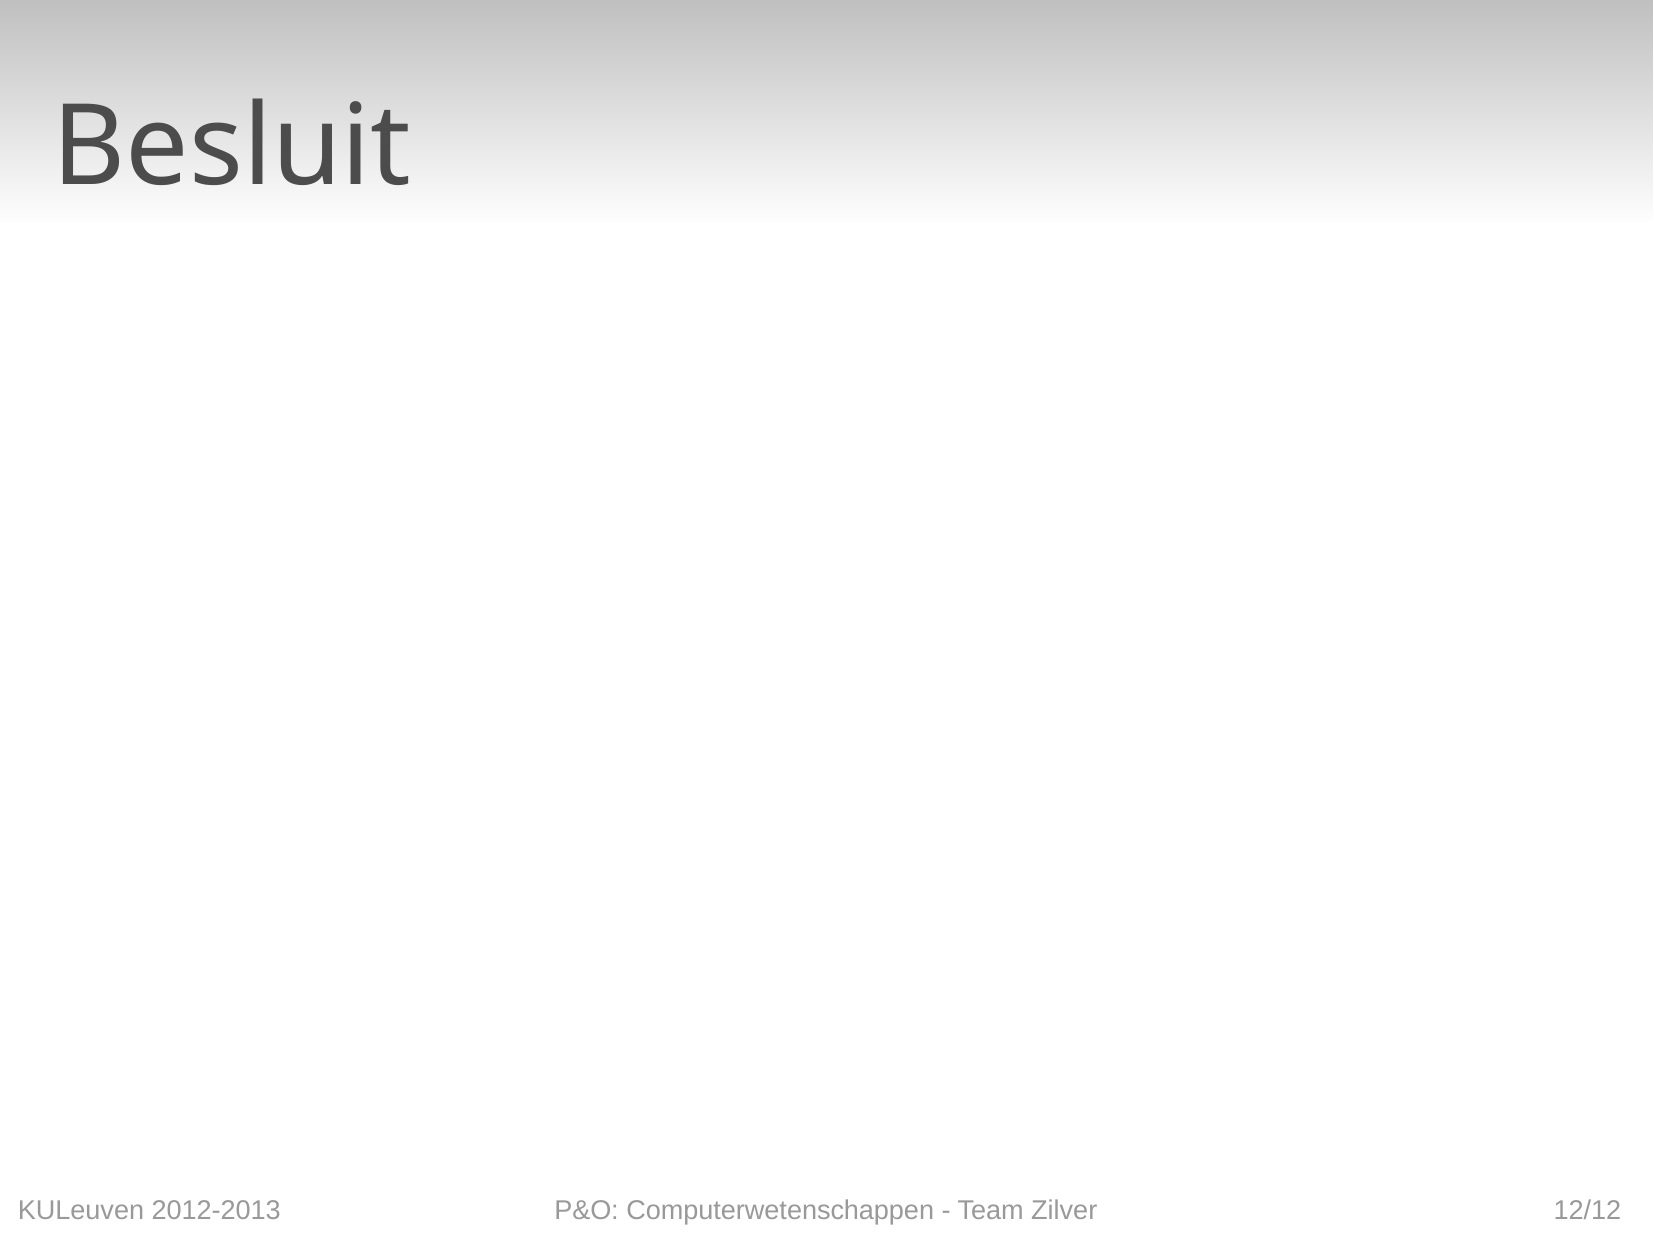

Besluit
	Inhoud
KULeuven 2012-2013	P&O: Computerwetenschappen - Team Zilver /12